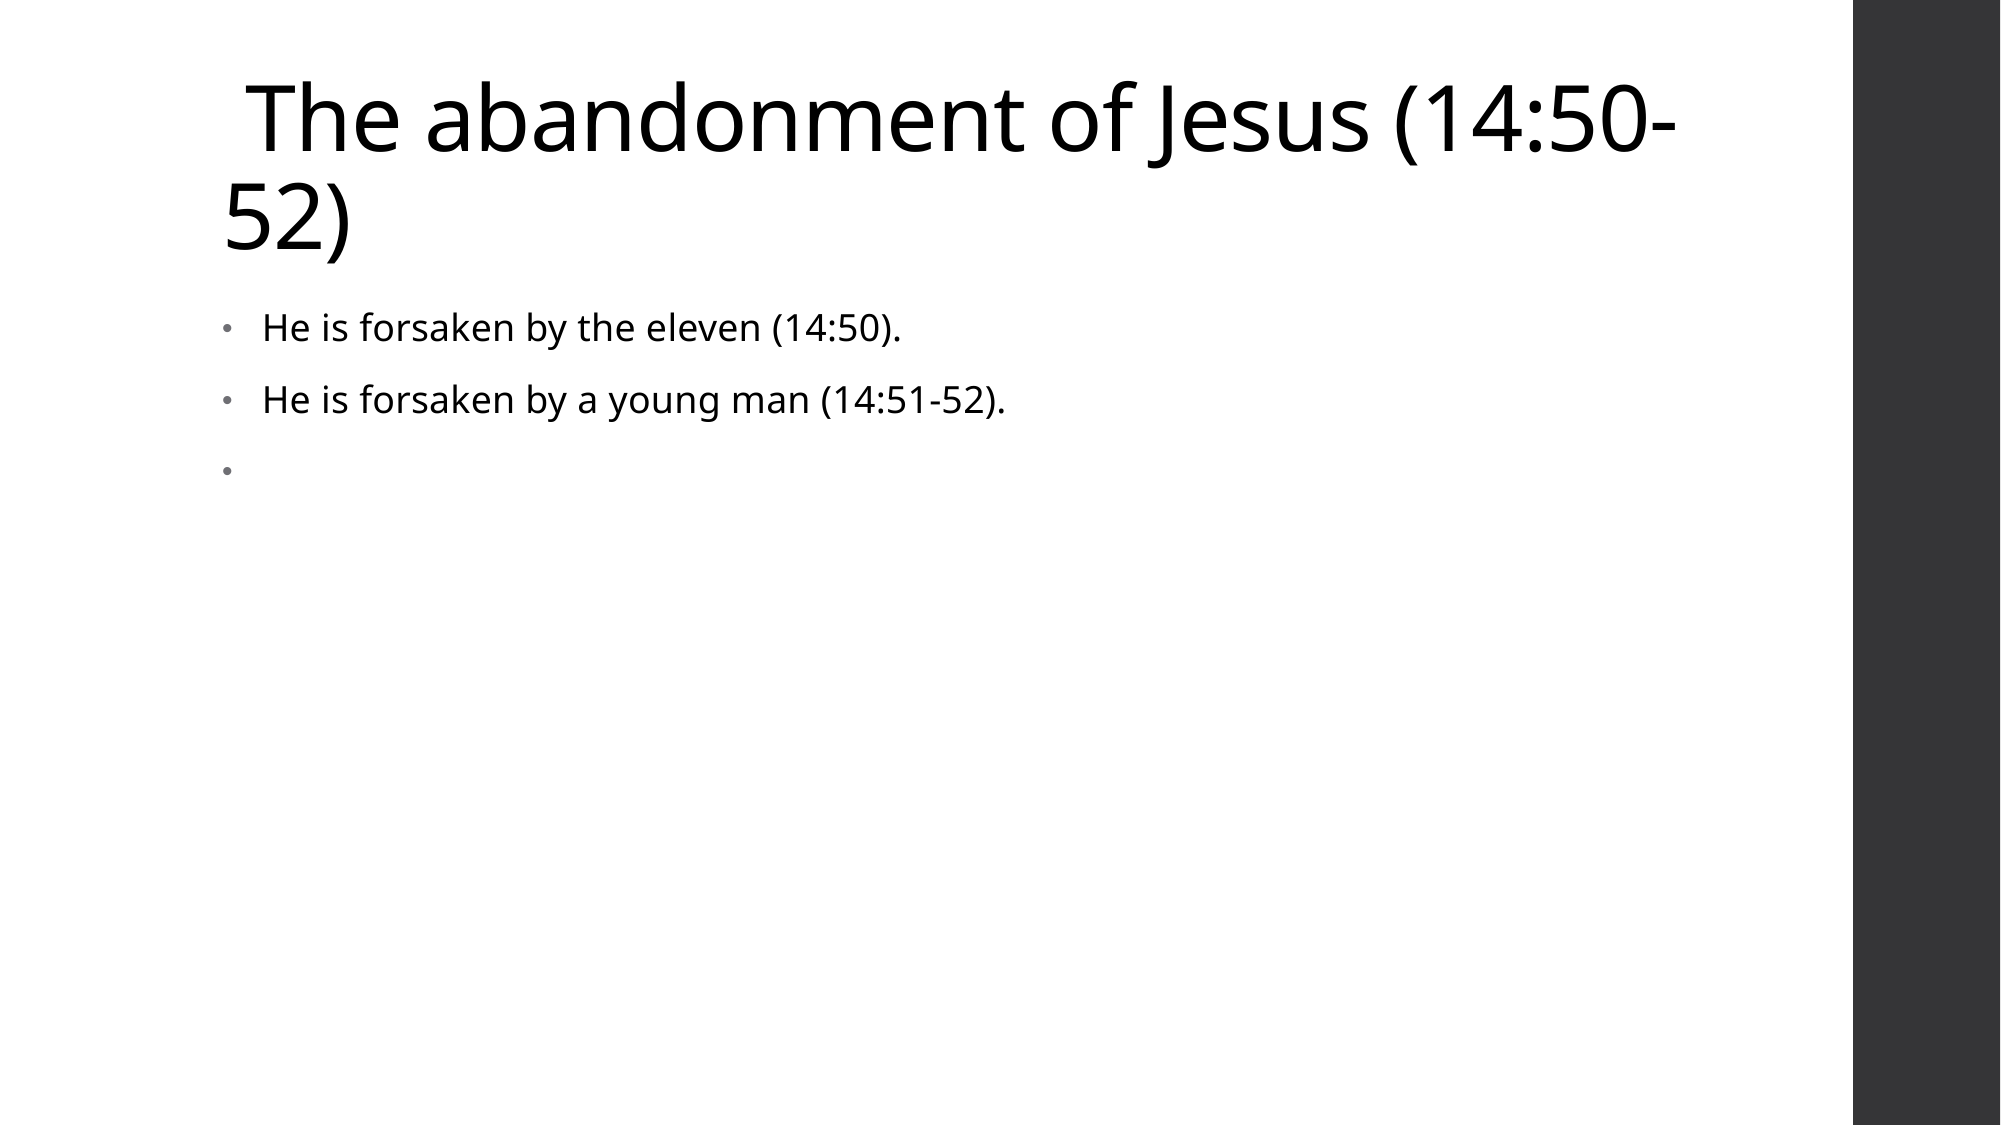

# The abandonment of Jesus (14:50-52)
 He is forsaken by the eleven (14:50).
 He is forsaken by a young man (14:51-52).